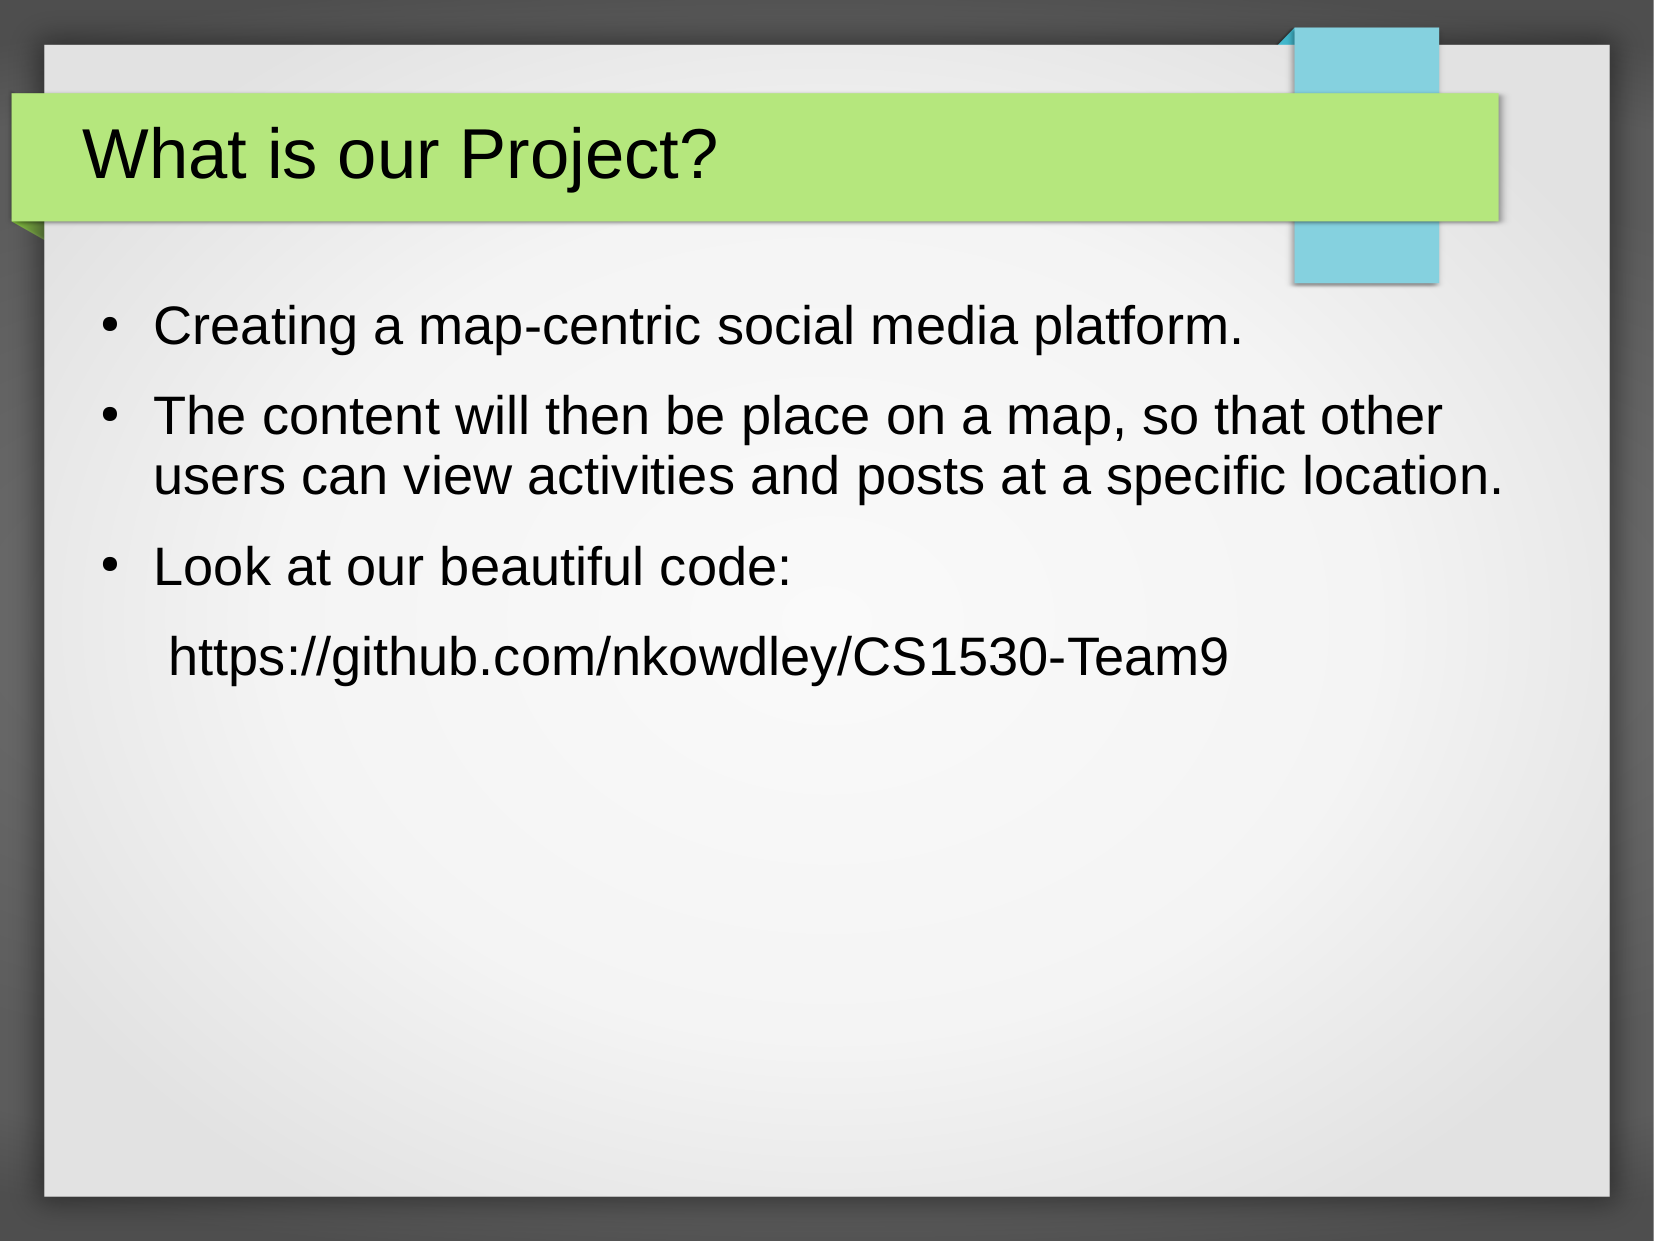

# What is our Project?
Creating a map-centric social media platform.
The content will then be place on a map, so that other users can view activities and posts at a specific location.
Look at our beautiful code:
 https://github.com/nkowdley/CS1530-Team9